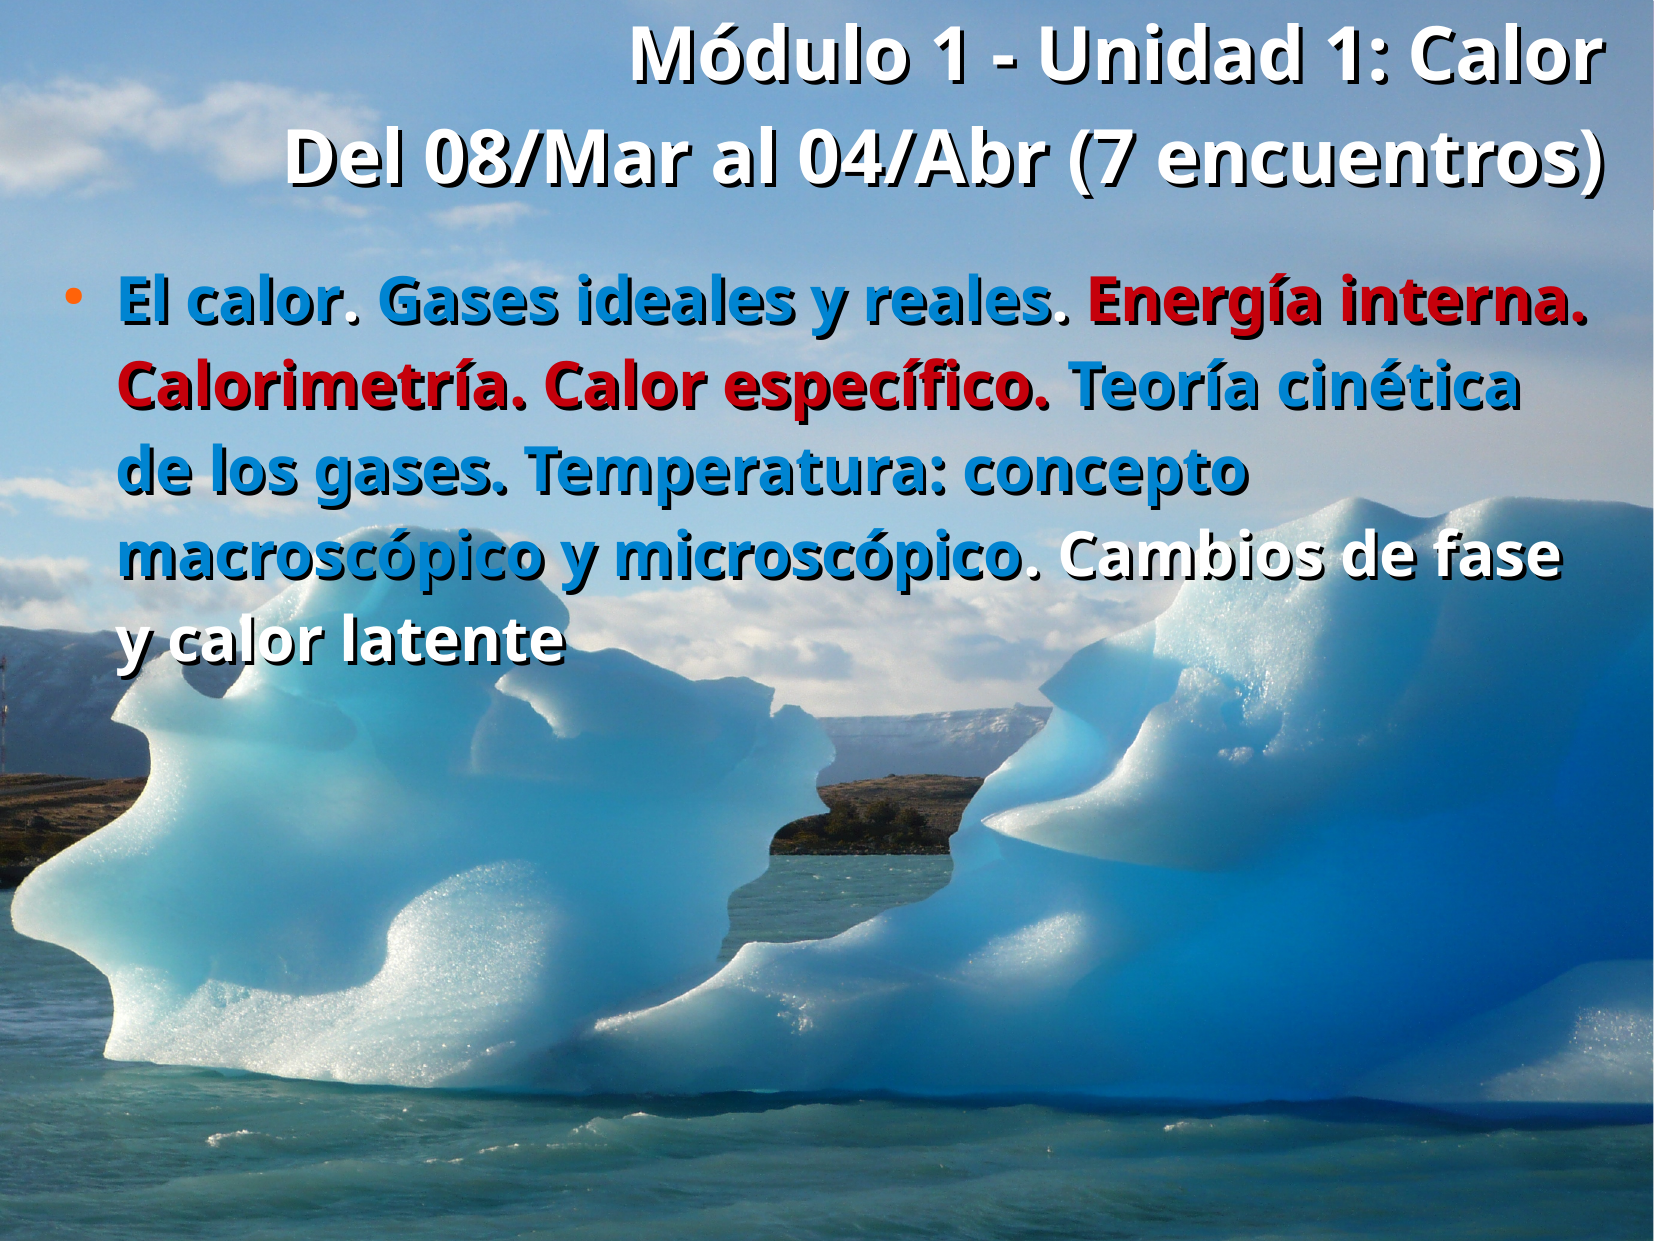

# Módulo 1 - Unidad 1: Calor Del 08/Mar al 04/Abr (7 encuentros)
El calor. Gases ideales y reales. Energía interna. Calorimetría. Calor específico. Teoría cinética de los gases. Temperatura: concepto macroscópico y microscópico. Cambios de fase y calor latente
Mar 22, 2018
H. Asorey - F3B 2018
3